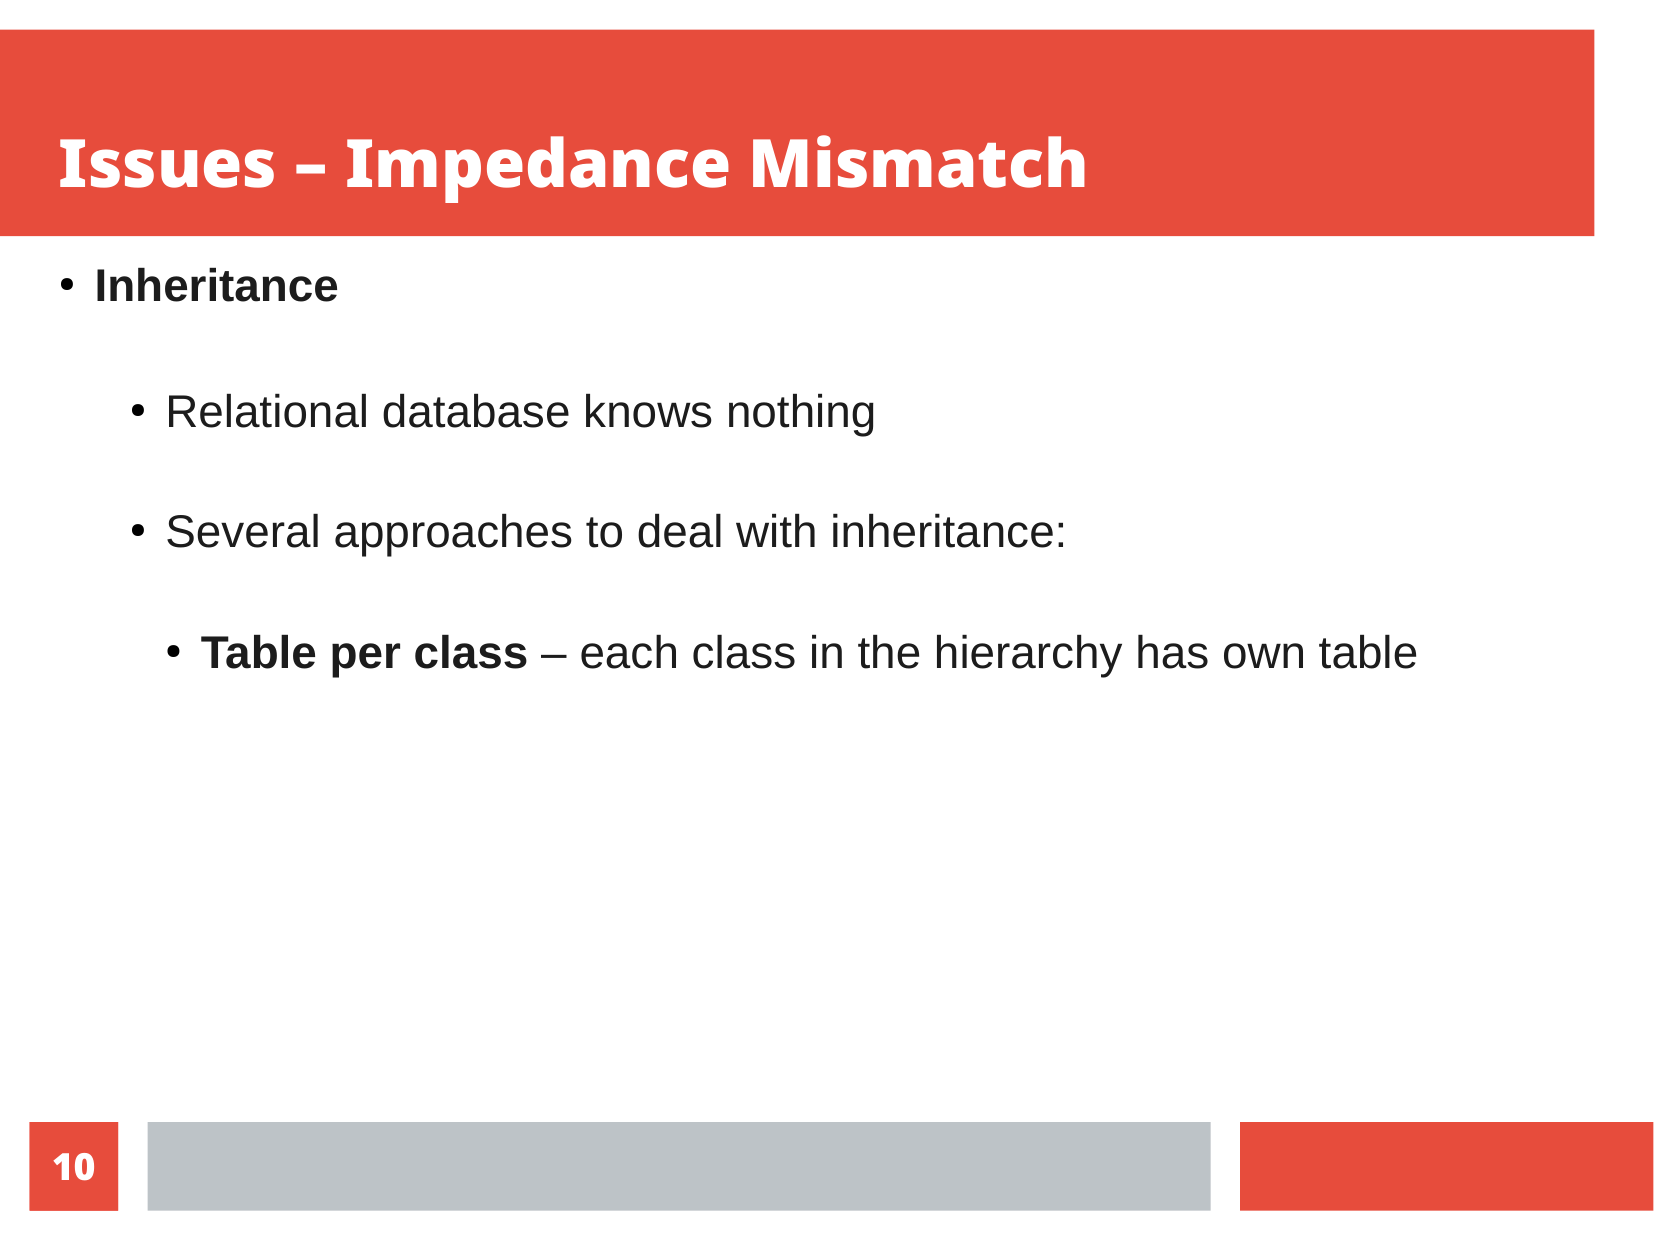

# Issues – Impedance Mismatch
Inheritance
Relational database knows nothing
Several approaches to deal with inheritance:
Table per class – each class in the hierarchy has own table
10